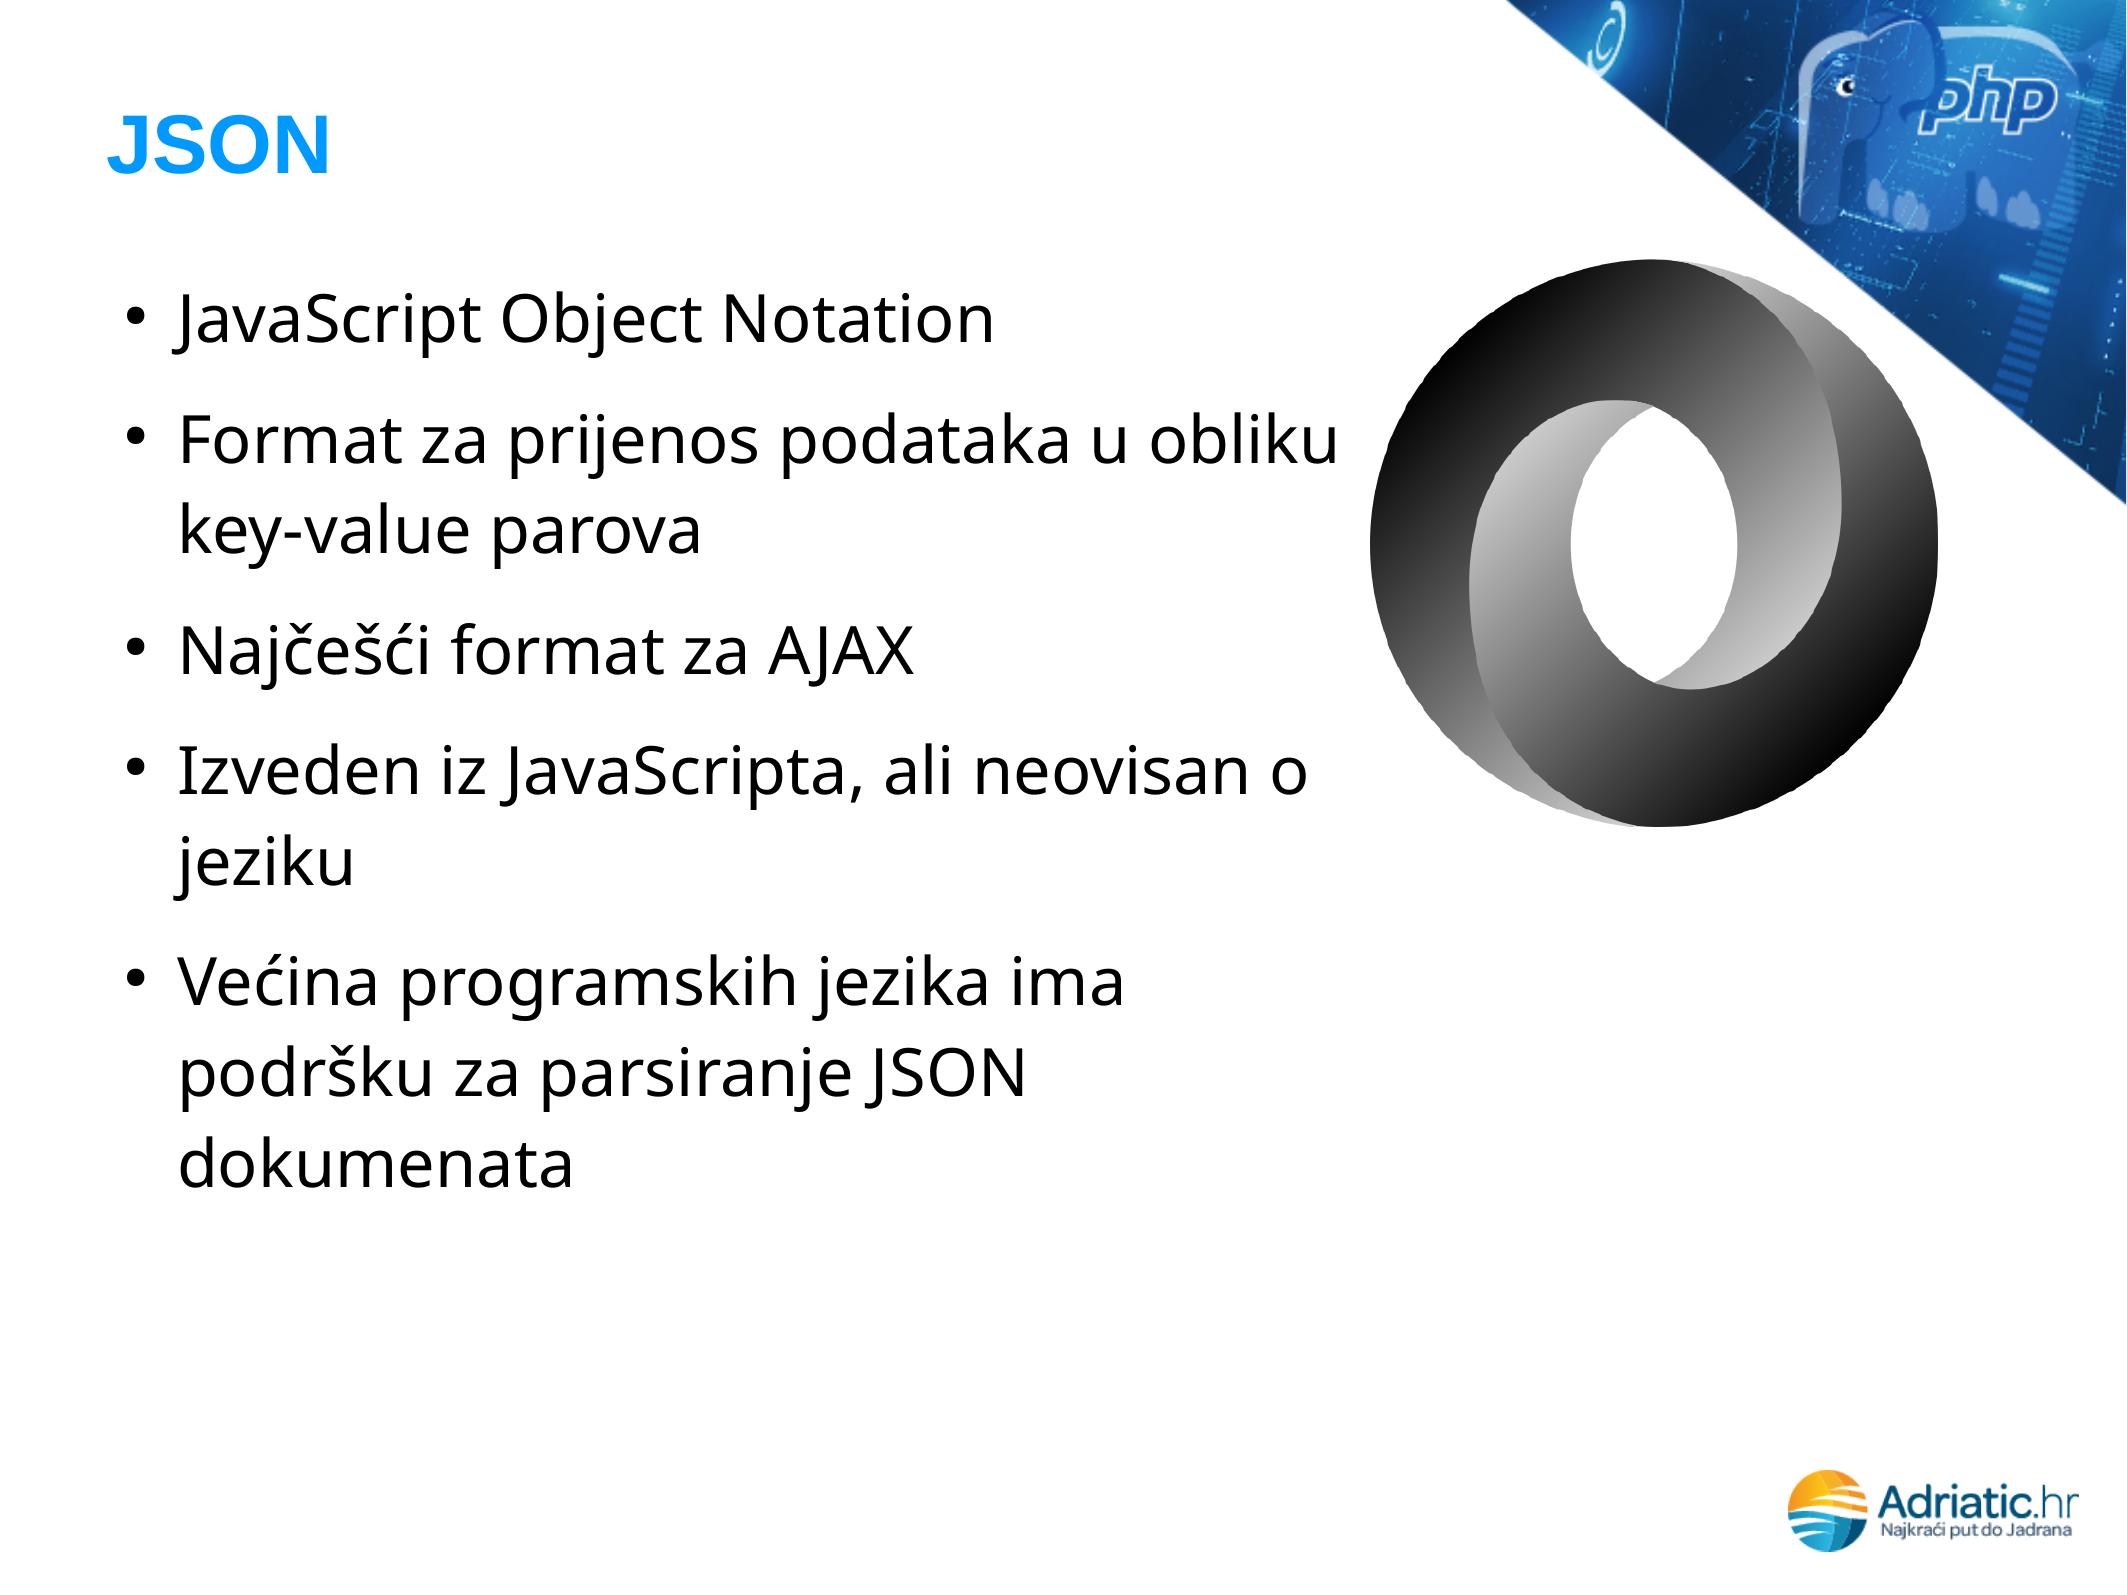

# JSON
JavaScript Object Notation
Format za prijenos podataka u obliku key-value parova
Najčešći format za AJAX
Izveden iz JavaScripta, ali neovisan o jeziku
Većina programskih jezika ima podršku za parsiranje JSON dokumenata